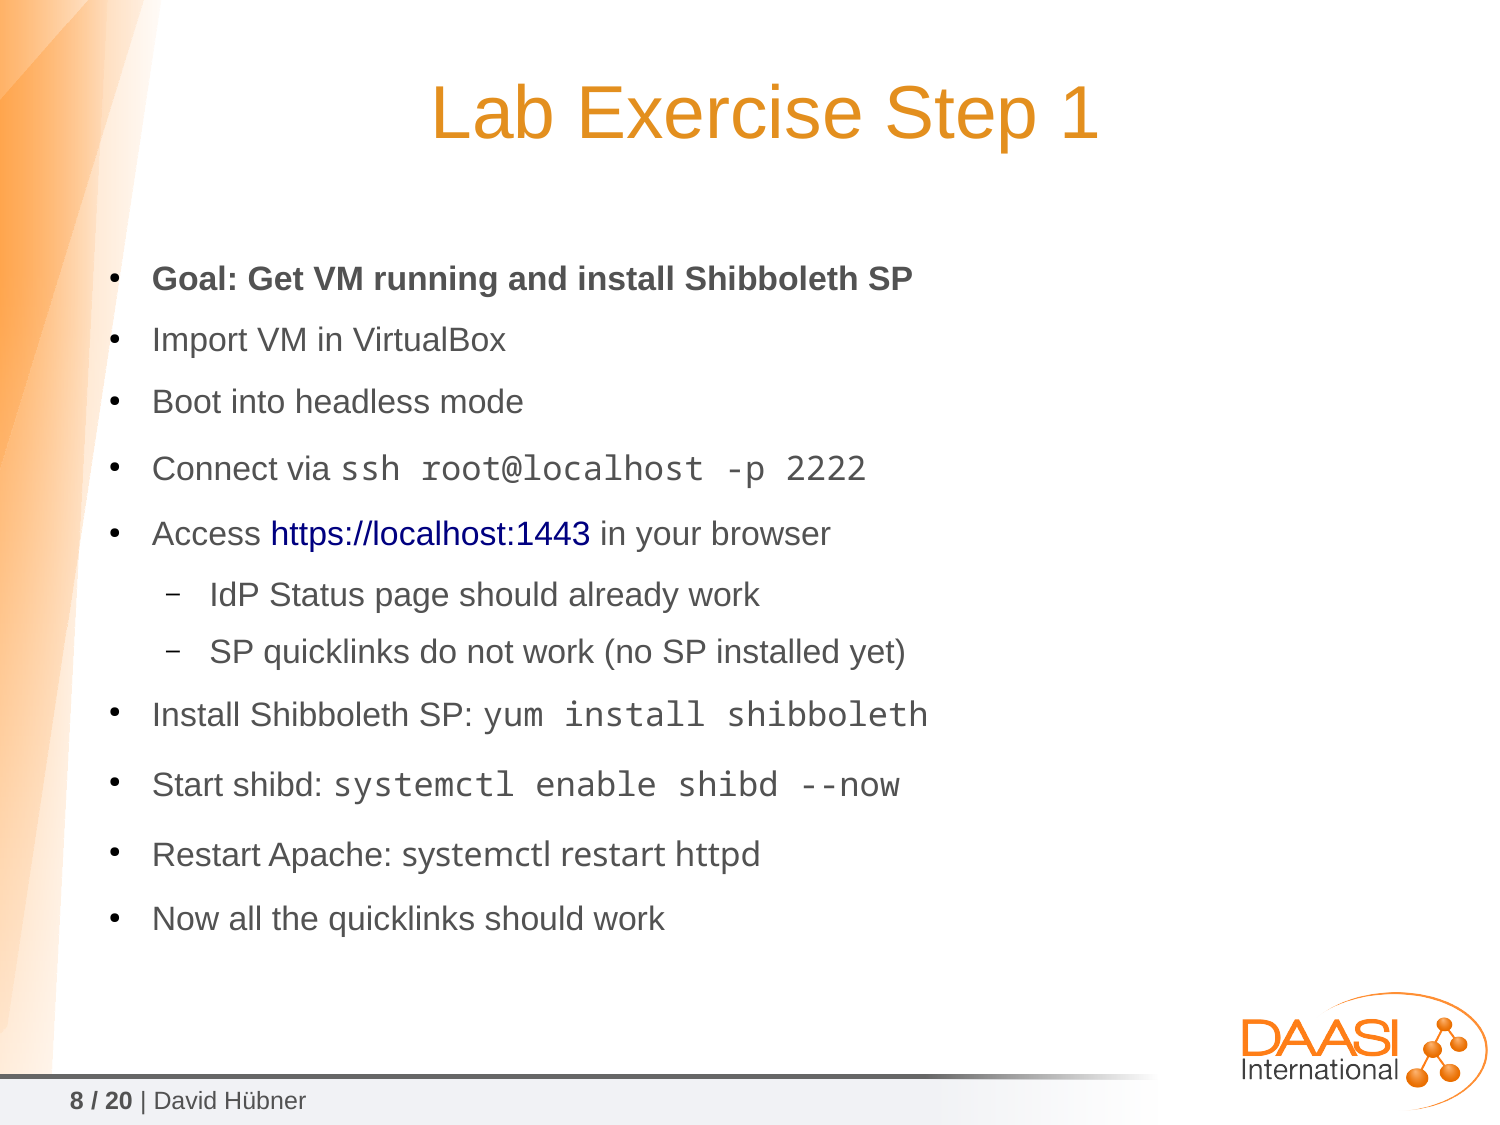

# Lab Exercise Step 1
Goal: Get VM running and install Shibboleth SP
Import VM in VirtualBox
Boot into headless mode
Connect via ssh root@localhost -p 2222
Access https://localhost:1443 in your browser
IdP Status page should already work
SP quicklinks do not work (no SP installed yet)
Install Shibboleth SP: yum install shibboleth
Start shibd: systemctl enable shibd --now
Restart Apache: systemctl restart httpd
Now all the quicklinks should work